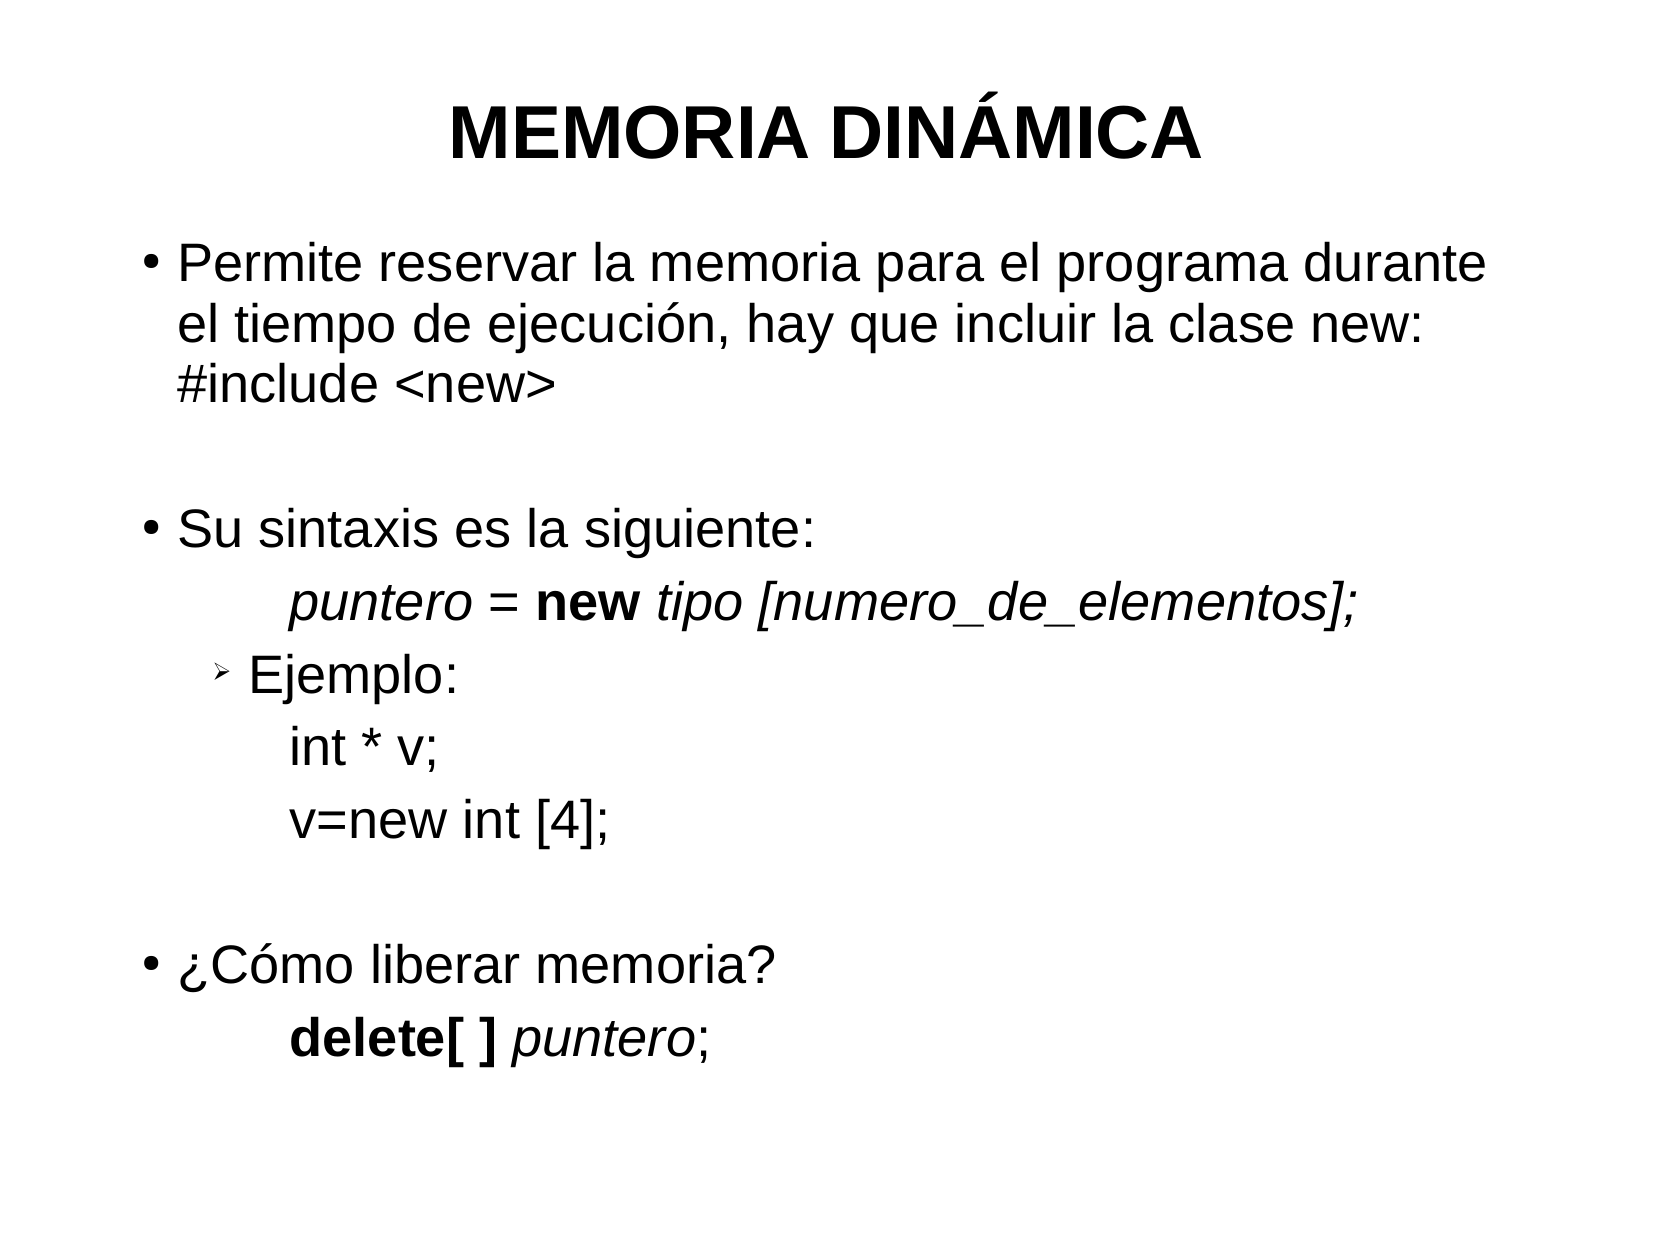

# MEMORIA DINÁMICA
Permite reservar la memoria para el programa durante el tiempo de ejecución, hay que incluir la clase new: #include <new>
Su sintaxis es la siguiente:
		puntero = new tipo [numero_de_elementos];
Ejemplo:
		int * v;
		v=new int [4];
¿Cómo liberar memoria?
		delete[ ] puntero;